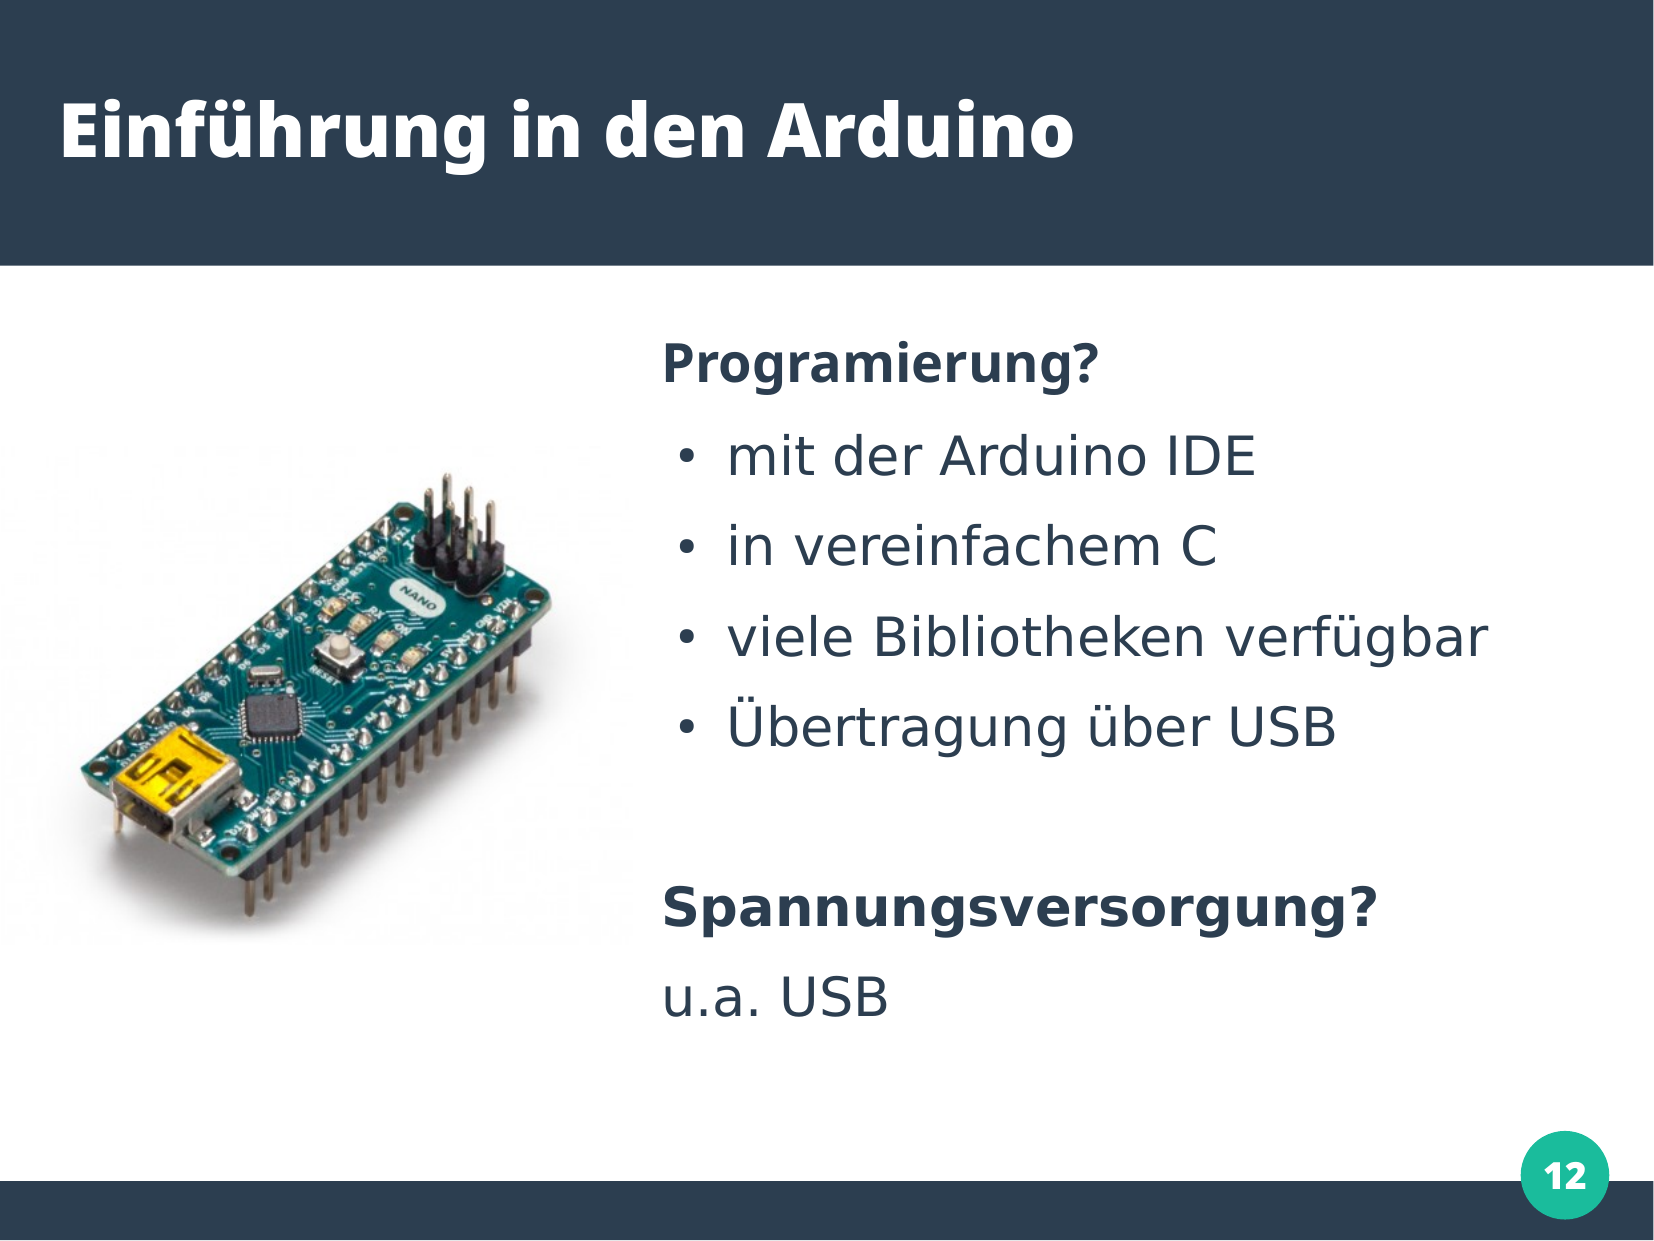

# Einführung in den Arduino
Programierung?
mit der Arduino IDE
in vereinfachem C
viele Bibliotheken verfügbar
Übertragung über USB
Spannungsversorgung?
u.a. USB
12